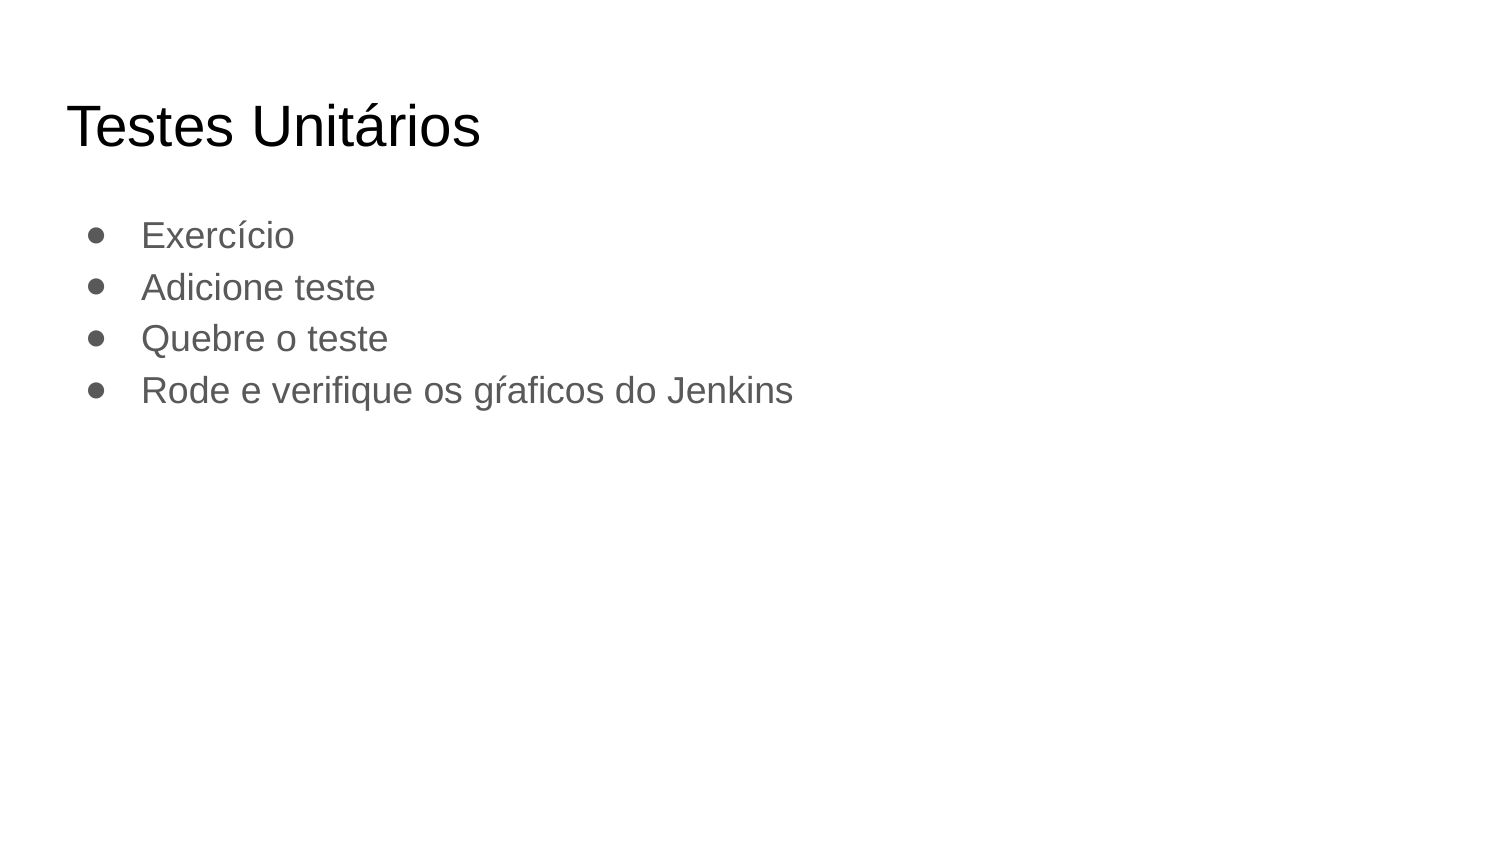

# Testes Unitários
Exercício
Adicione teste
Quebre o teste
Rode e verifique os gŕaficos do Jenkins